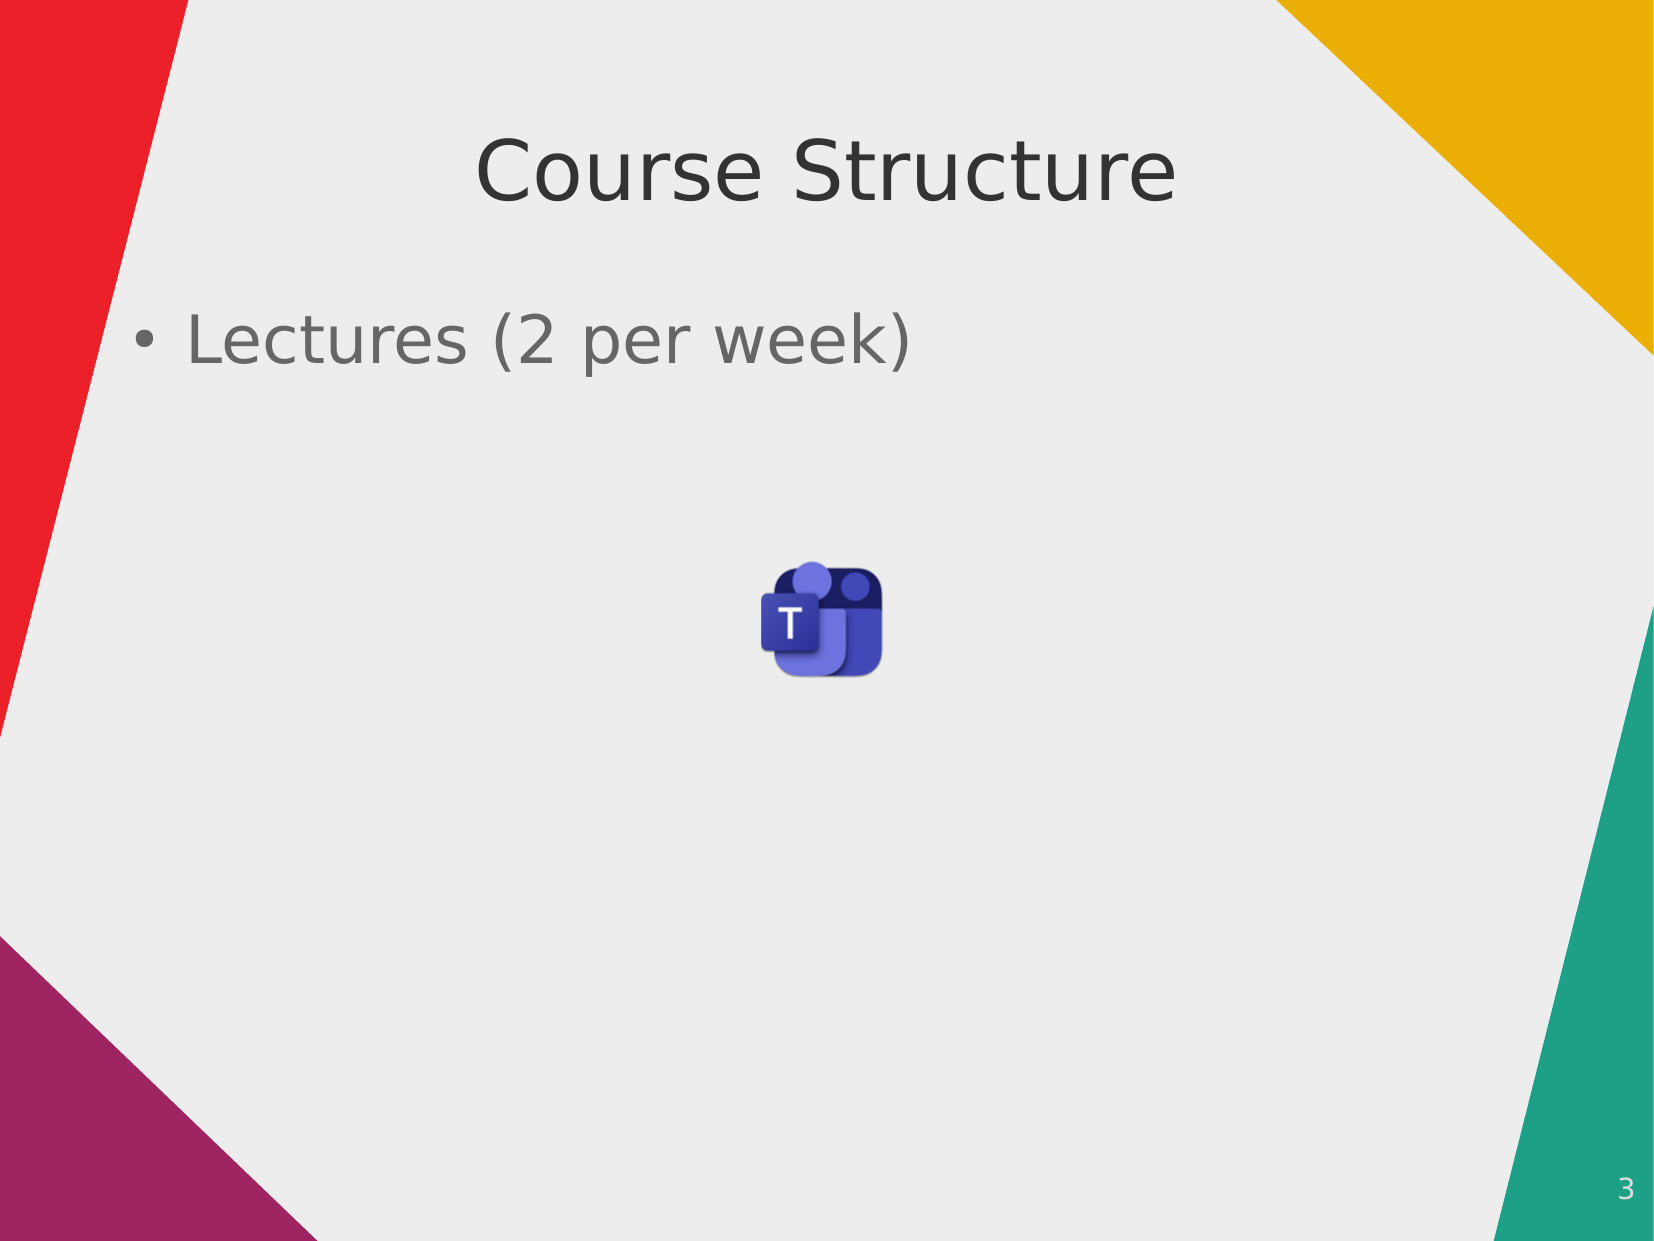

# Course Structure
Lectures (2 per week)
3